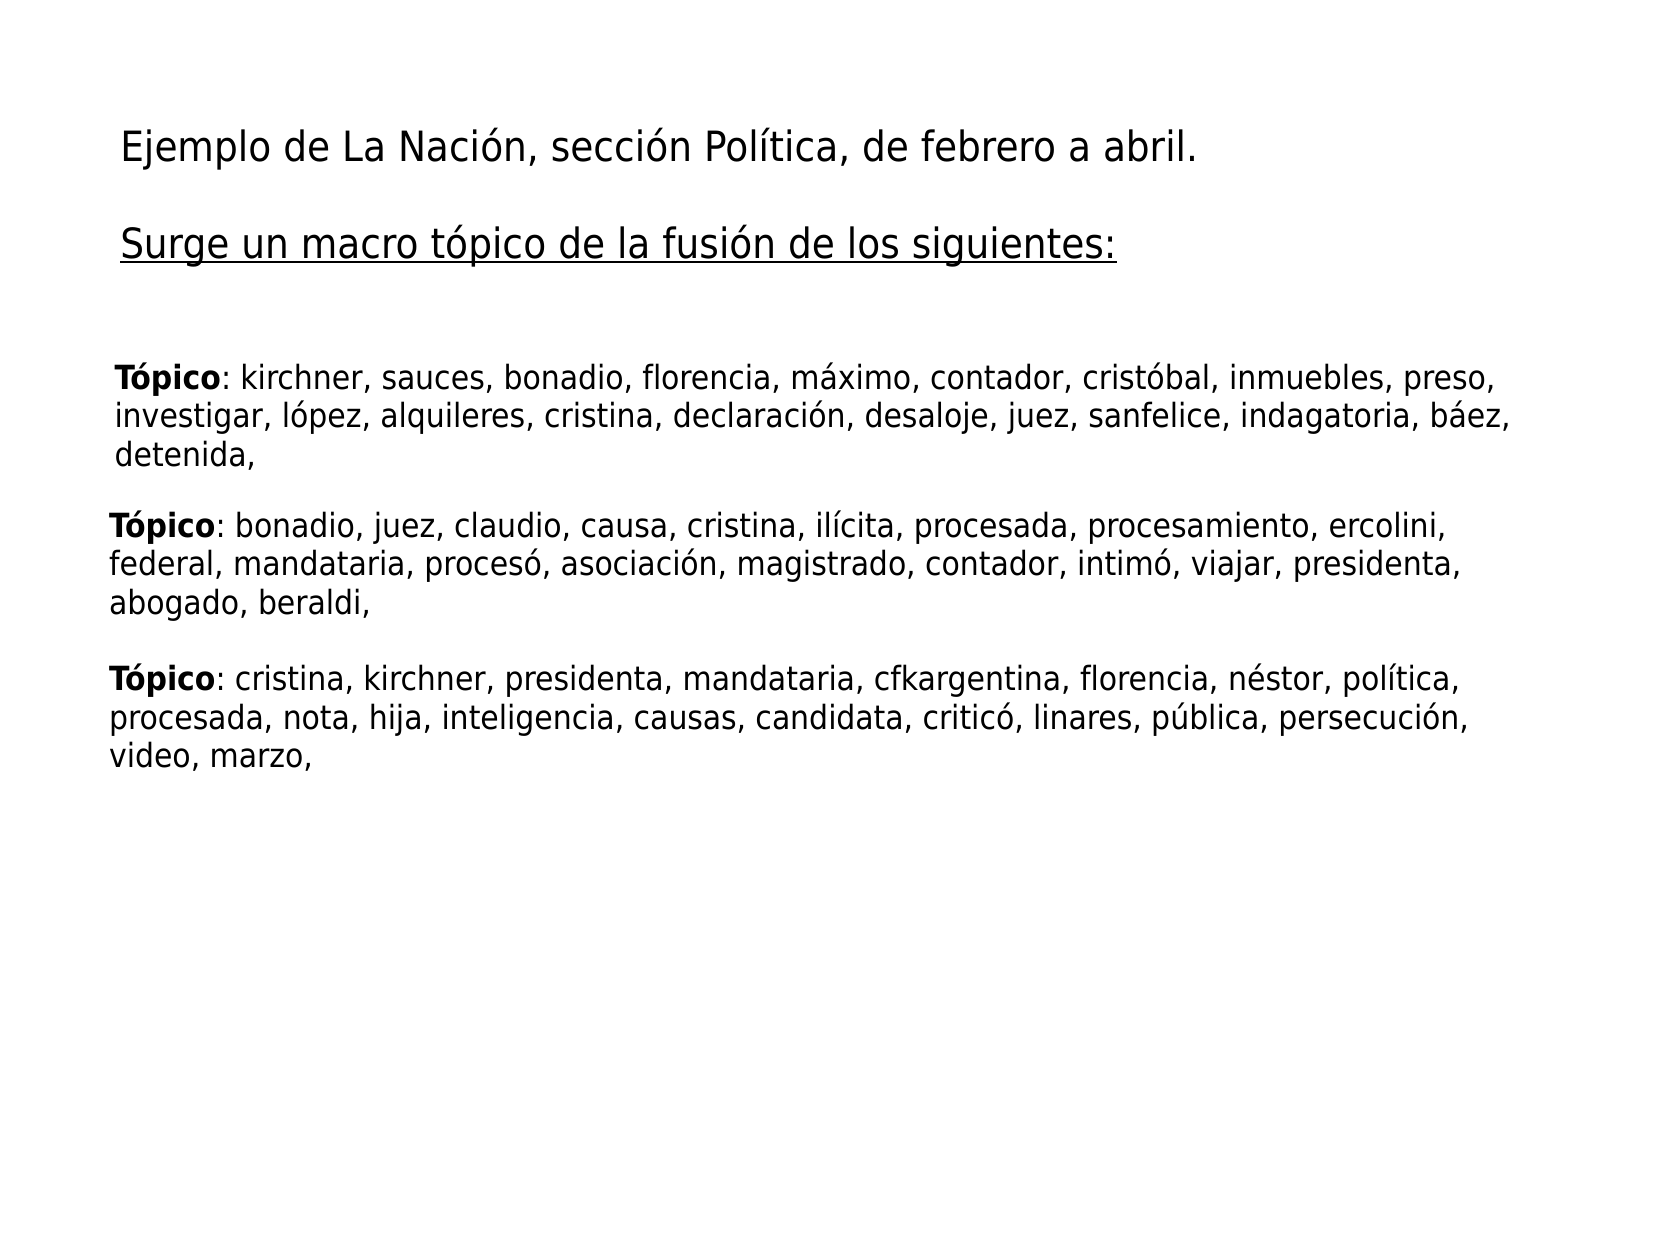

Ejemplo de La Nación, sección Política, de febrero a abril.
Surge un macro tópico de la fusión de los siguientes:
Tópico: kirchner, sauces, bonadio, florencia, máximo, contador, cristóbal, inmuebles, preso, investigar, lópez, alquileres, cristina, declaración, desaloje, juez, sanfelice, indagatoria, báez, detenida,
Tópico: bonadio, juez, claudio, causa, cristina, ilícita, procesada, procesamiento, ercolini, federal, mandataria, procesó, asociación, magistrado, contador, intimó, viajar, presidenta, abogado, beraldi,
Tópico: cristina, kirchner, presidenta, mandataria, cfkargentina, florencia, néstor, política, procesada, nota, hija, inteligencia, causas, candidata, criticó, linares, pública, persecución, video, marzo,